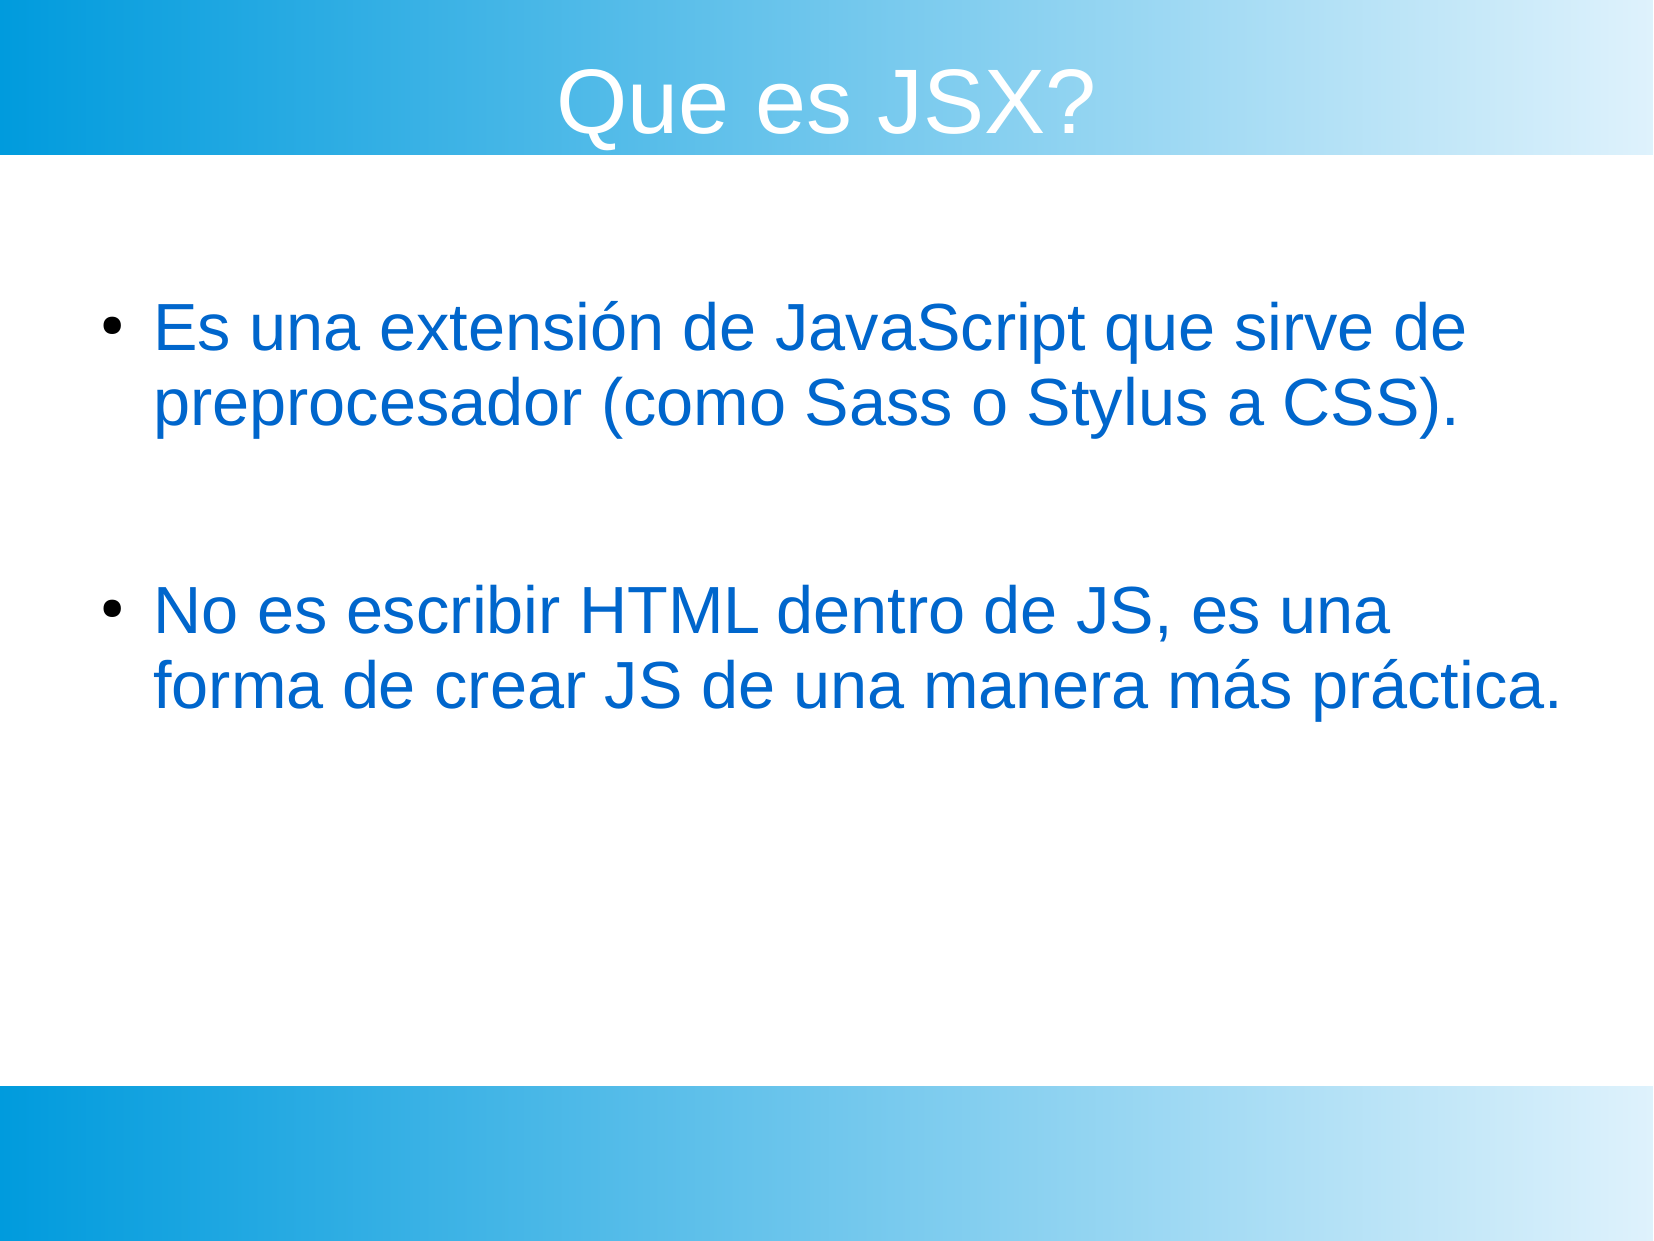

# Que es JSX?
Es una extensión de JavaScript que sirve de preprocesador (como Sass o Stylus a CSS).
No es escribir HTML dentro de JS, es una forma de crear JS de una manera más práctica.